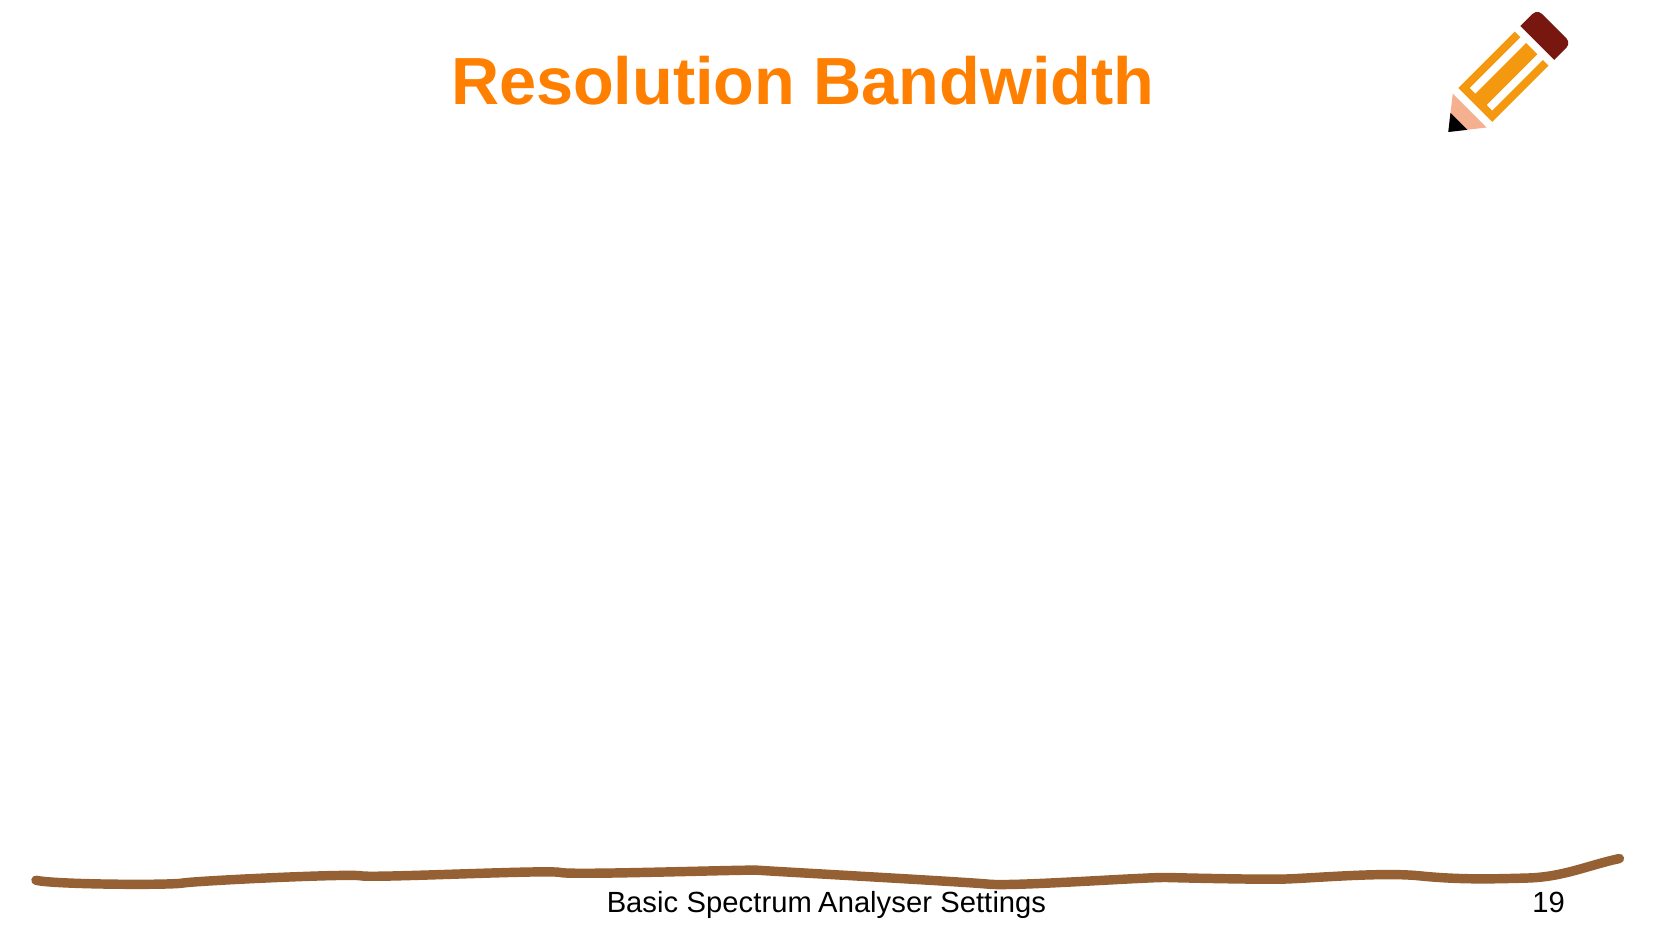

# Resolution Bandwidth
Basic Spectrum Analyser Settings
19